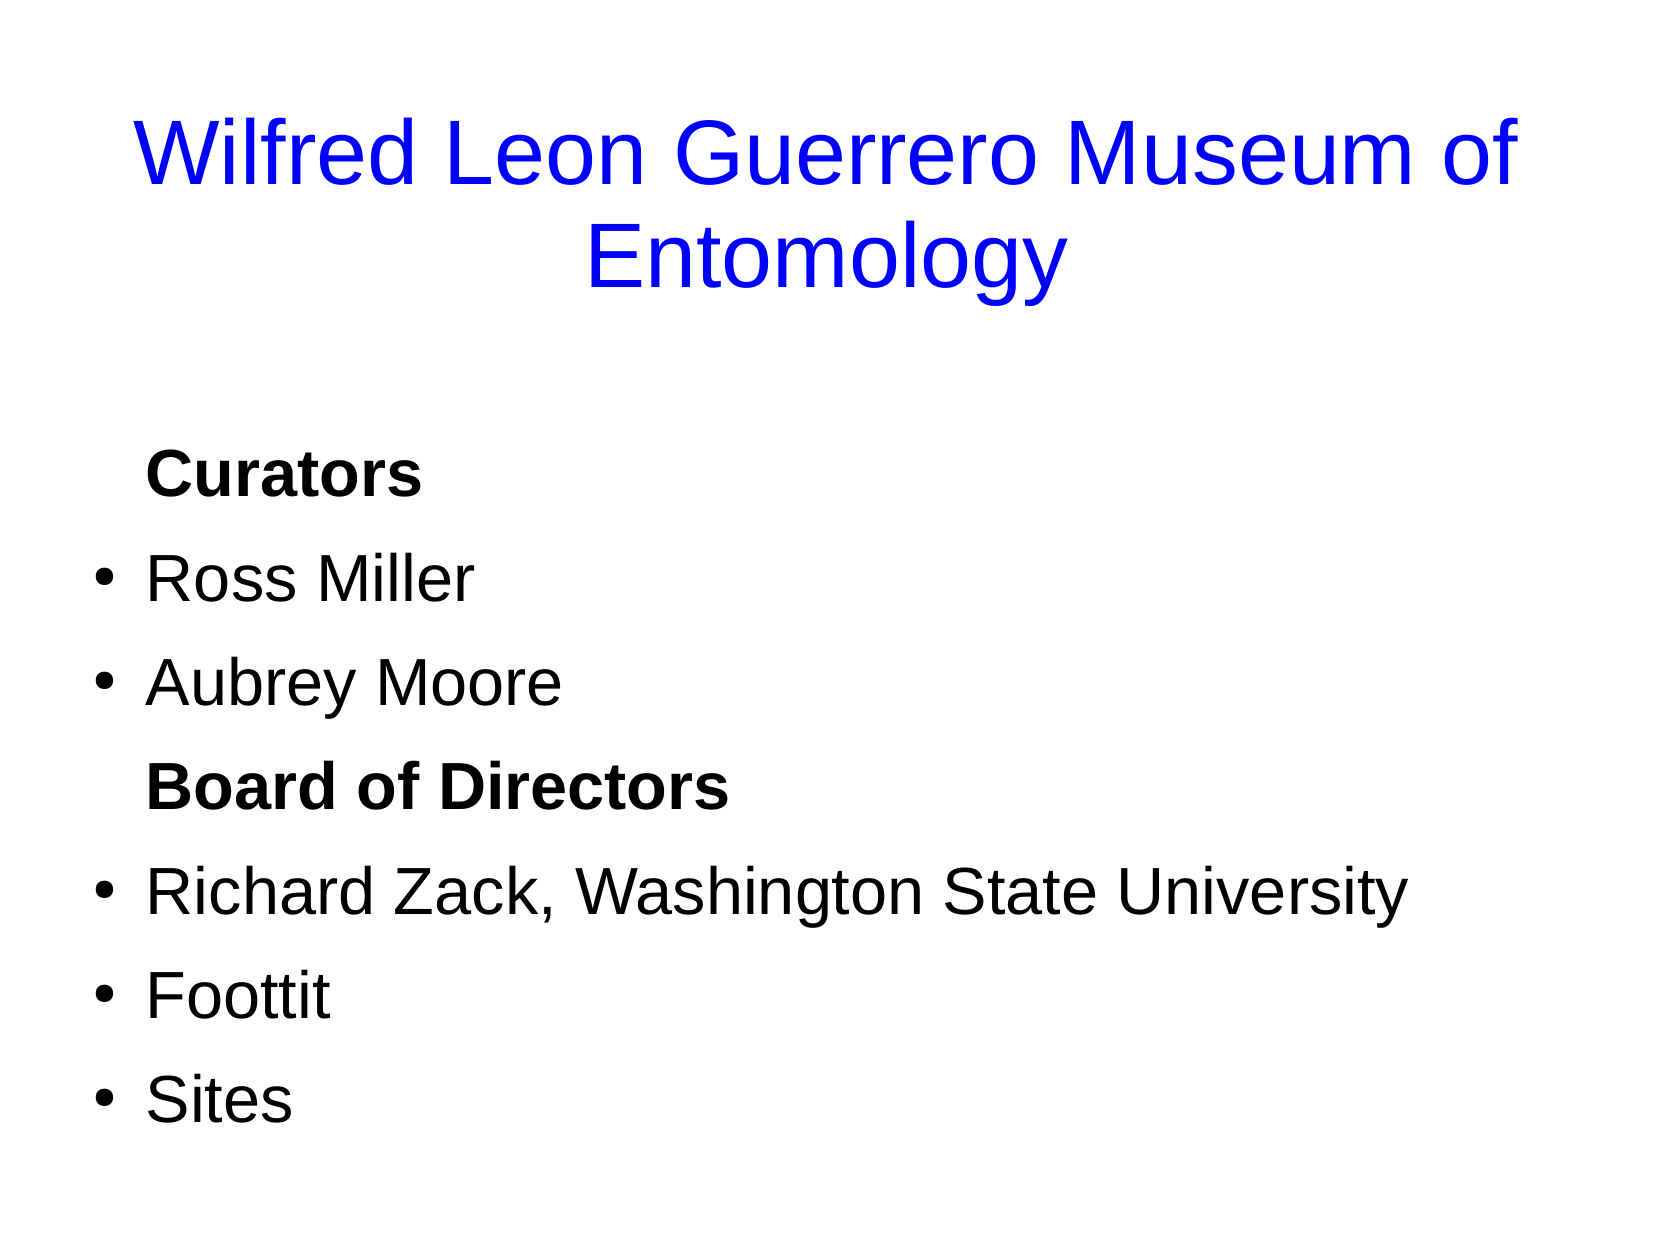

# Wilfred Leon Guerrero Museum of Entomology
Curators
Ross Miller
Aubrey Moore
Board of Directors
Richard Zack, Washington State University
Foottit
Sites